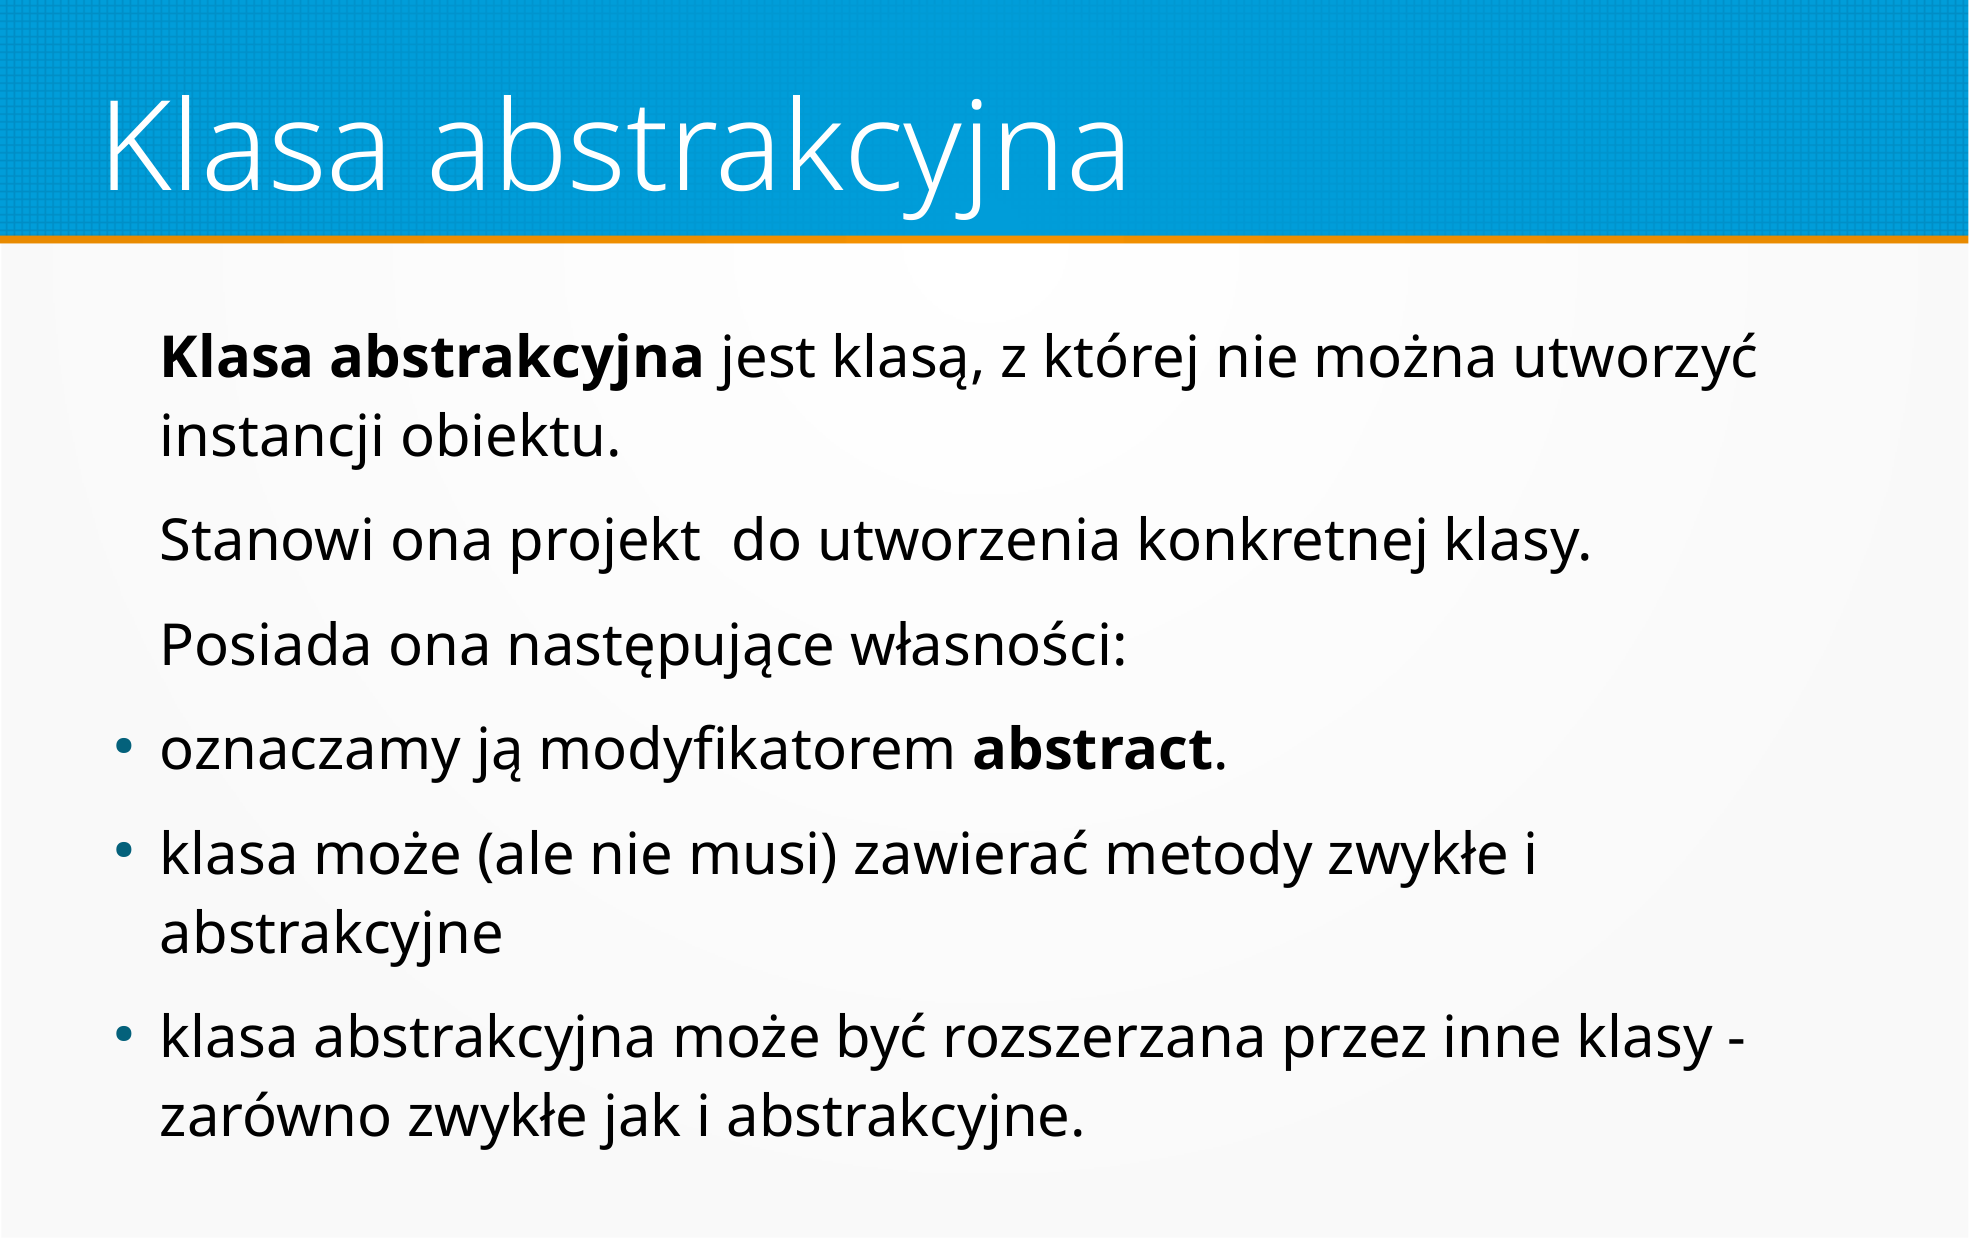

# Klasa abstrakcyjna
Klasa abstrakcyjna jest klasą, z której nie można utworzyć instancji obiektu.
Stanowi ona projekt do utworzenia konkretnej klasy.
Posiada ona następujące własności:
oznaczamy ją modyfikatorem abstract.
klasa może (ale nie musi) zawierać metody zwykłe i abstrakcyjne
klasa abstrakcyjna może być rozszerzana przez inne klasy - zarówno zwykłe jak i abstrakcyjne.